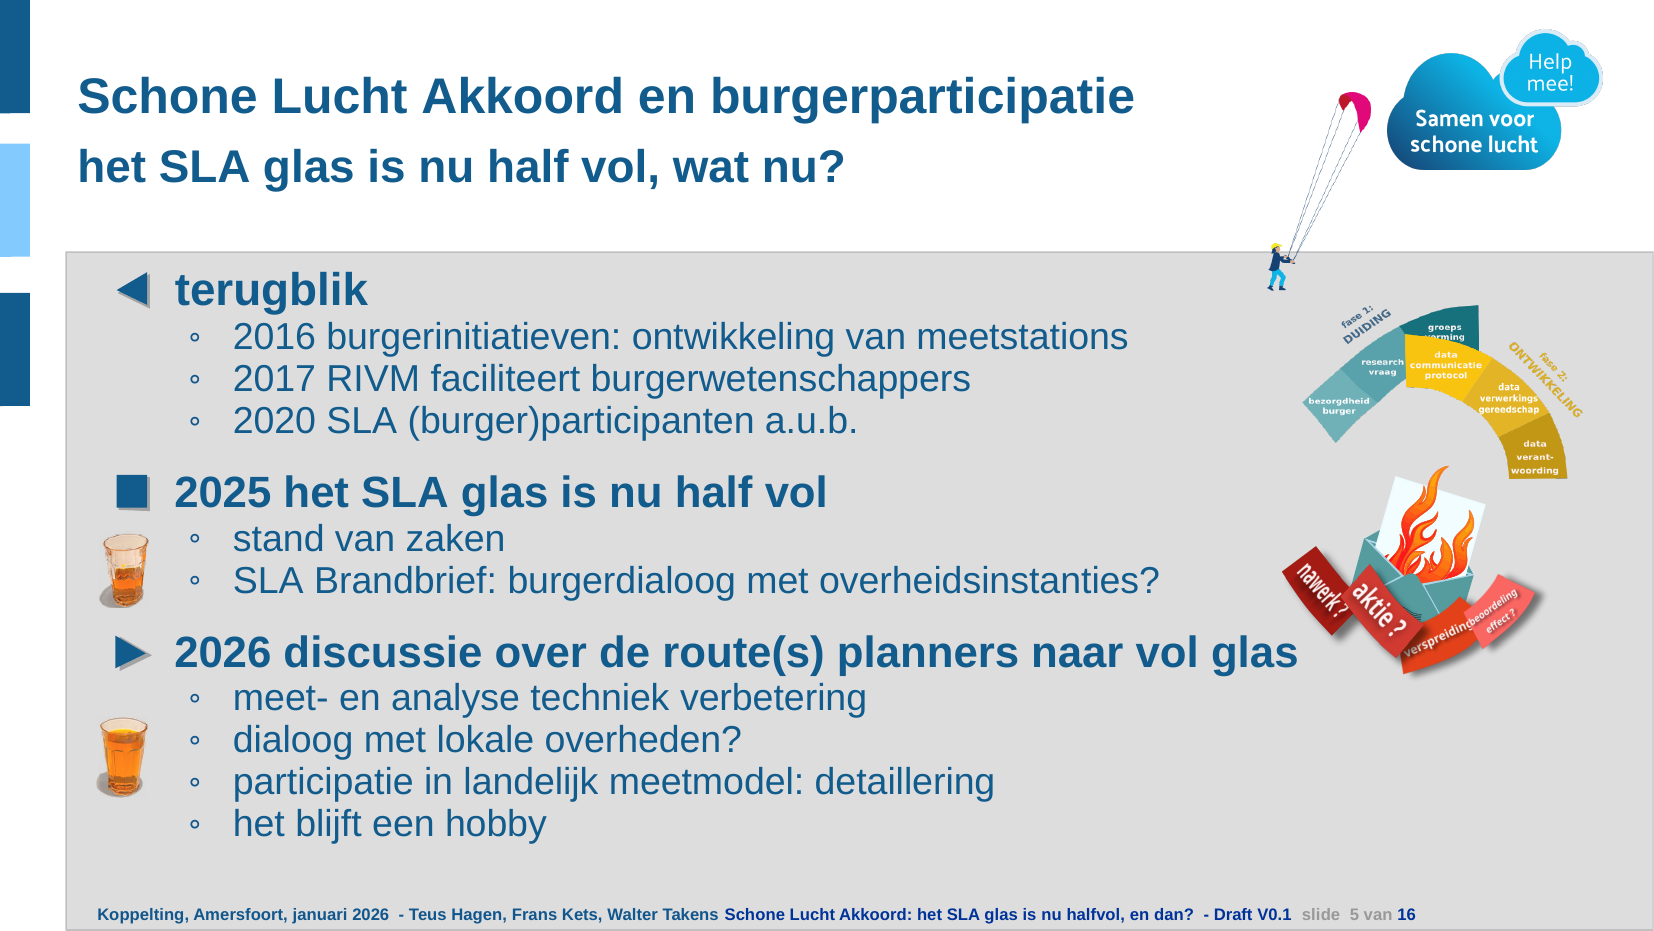

# Schone Lucht Akkoord en burgerparticipatie
het SLA glas is nu half vol, wat nu?
 terugblik
2016 burgerinitiatieven: ontwikkeling van meetstations
2017 RIVM faciliteert burgerwetenschappers
2020 SLA (burger)participanten a.u.b.
 2025 het SLA glas is nu half vol
stand van zaken
SLA Brandbrief: burgerdialoog met overheidsinstanties?
 2026 discussie over de route(s) planners naar vol glas
meet- en analyse techniek verbetering
dialoog met lokale overheden?
participatie in landelijk meetmodel: detaillering
het blijft een hobby